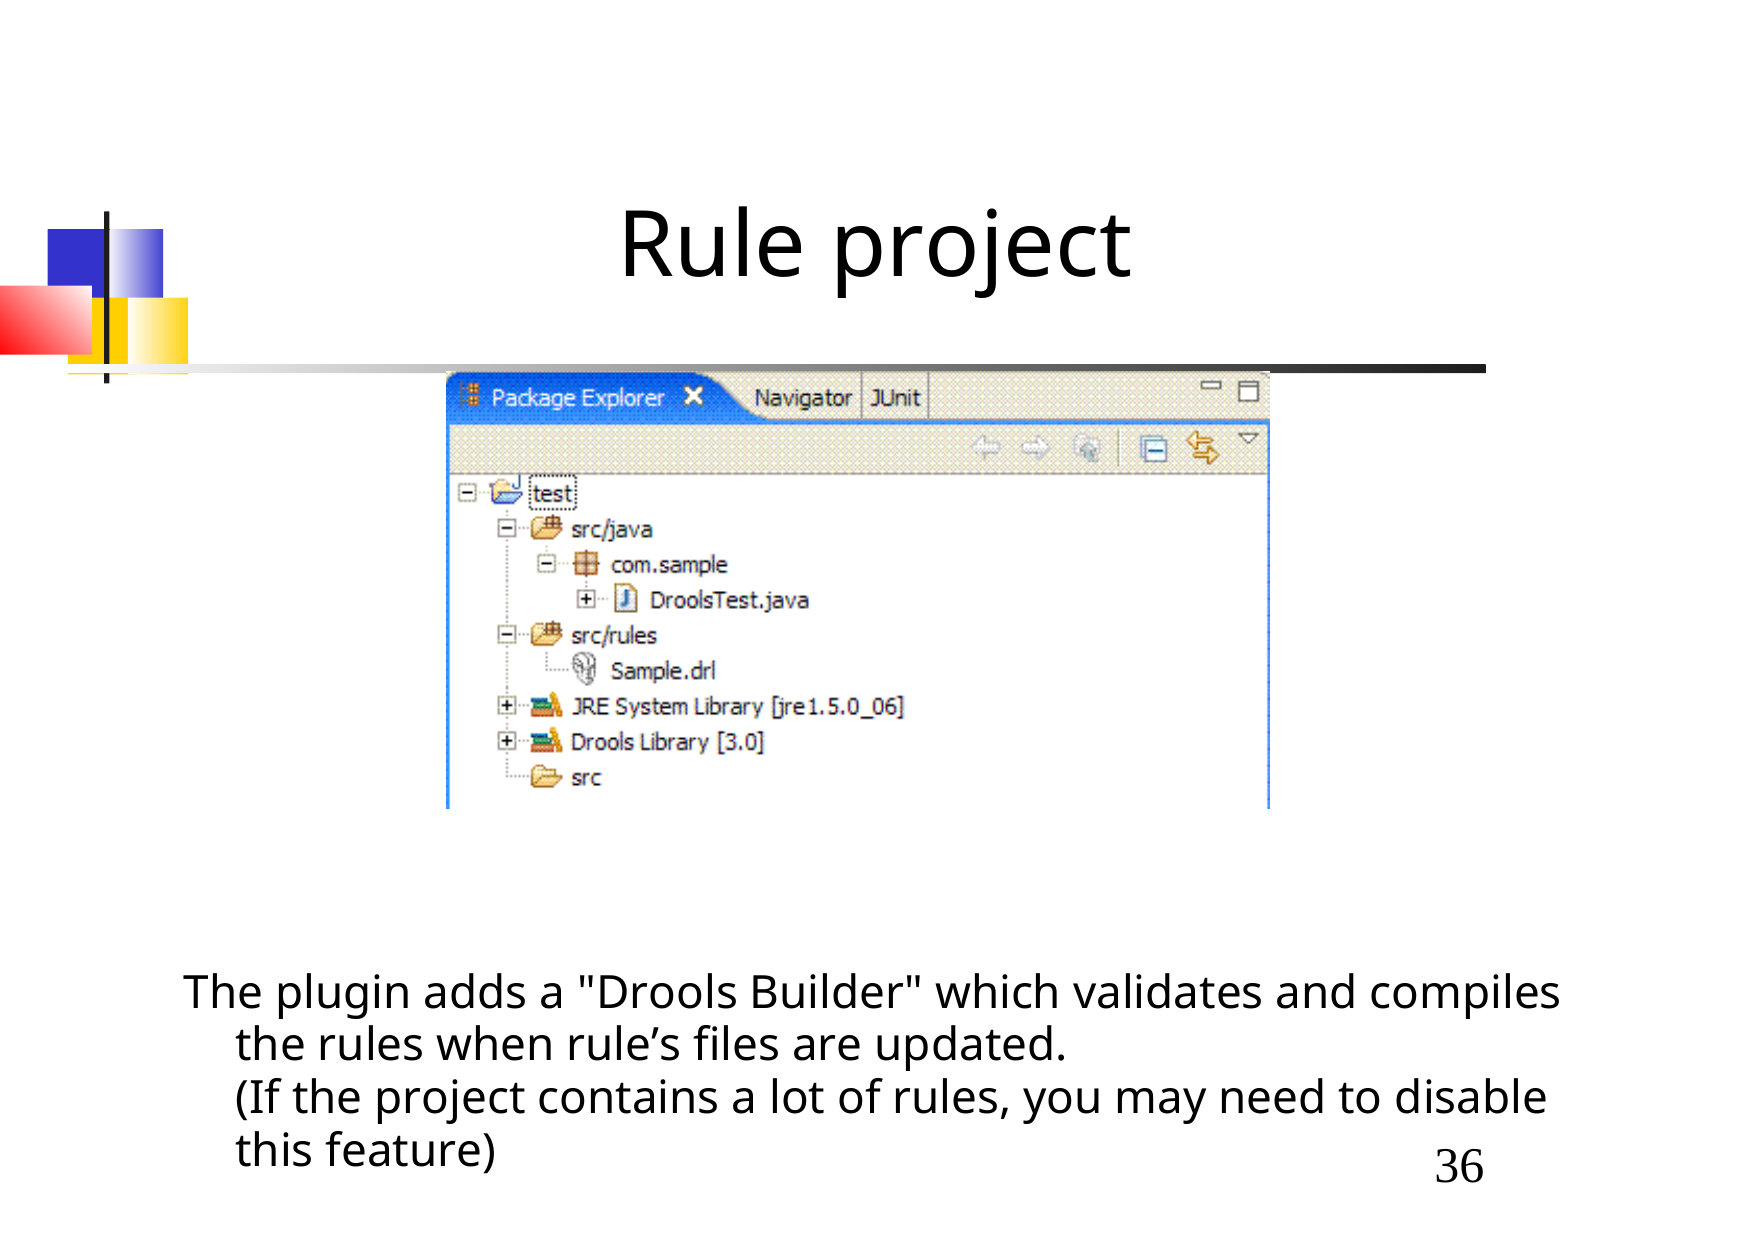

# Rule project
The plugin adds a "Drools Builder" which validates and compiles the rules when rule’s files are updated.
(If the project contains a lot of rules, you may need to disable this feature)